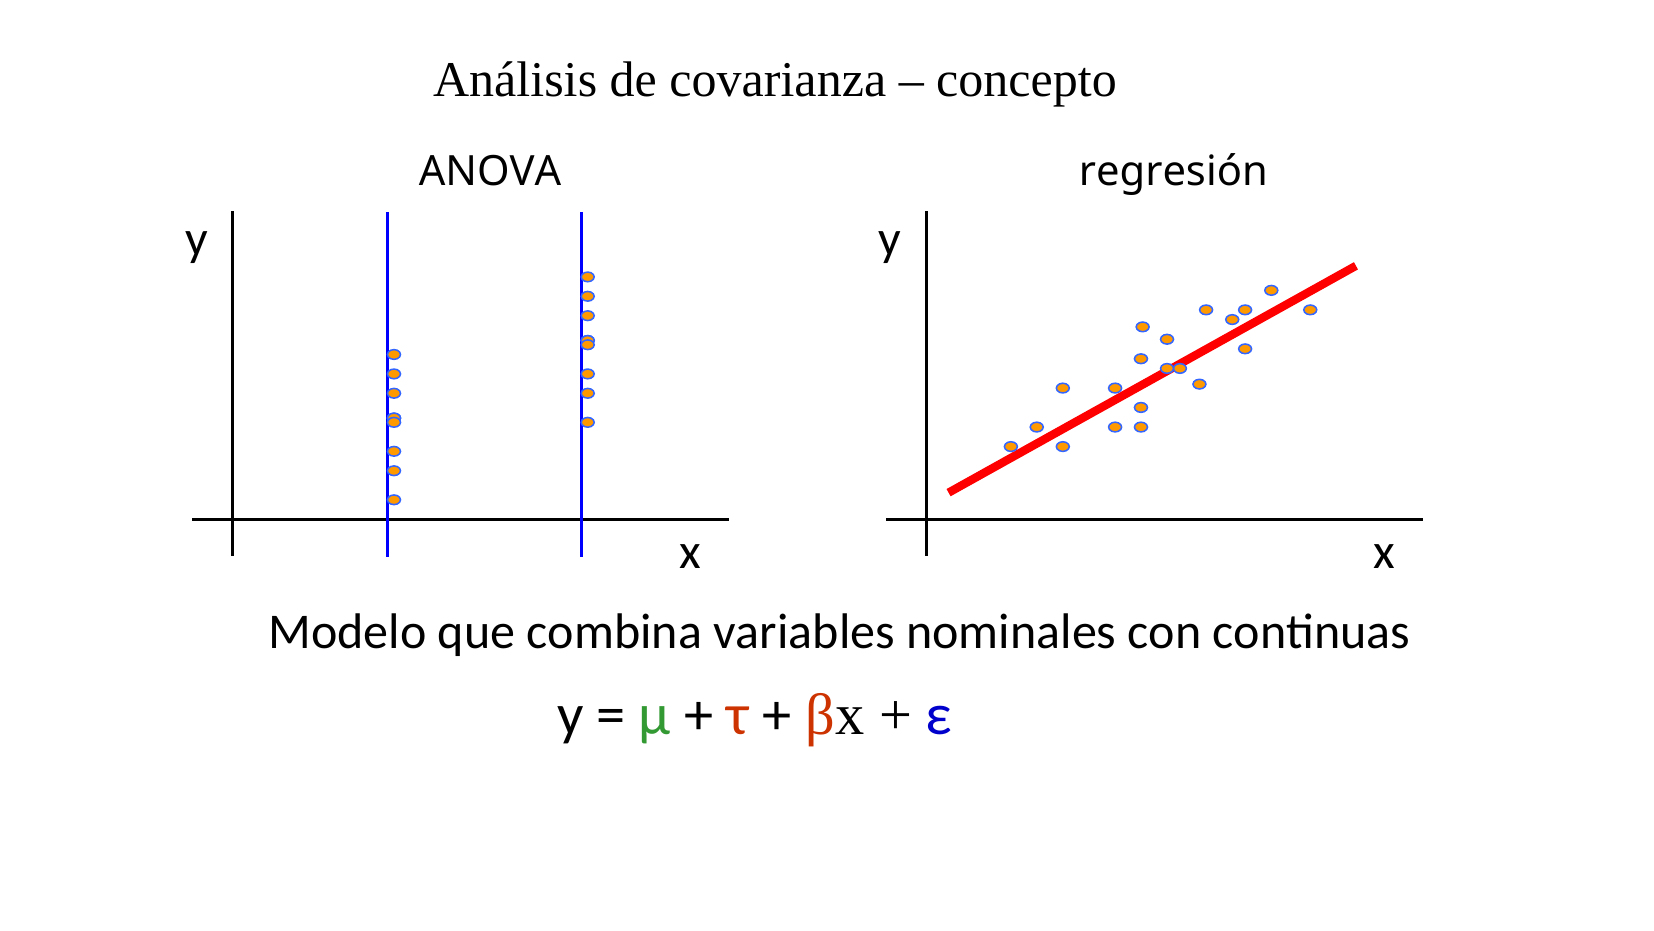

Análisis de covarianza – concepto
ANOVA
regresión
y
y
x
x
Modelo que combina variables nominales con continuas
y = µ + τ + βx + ε